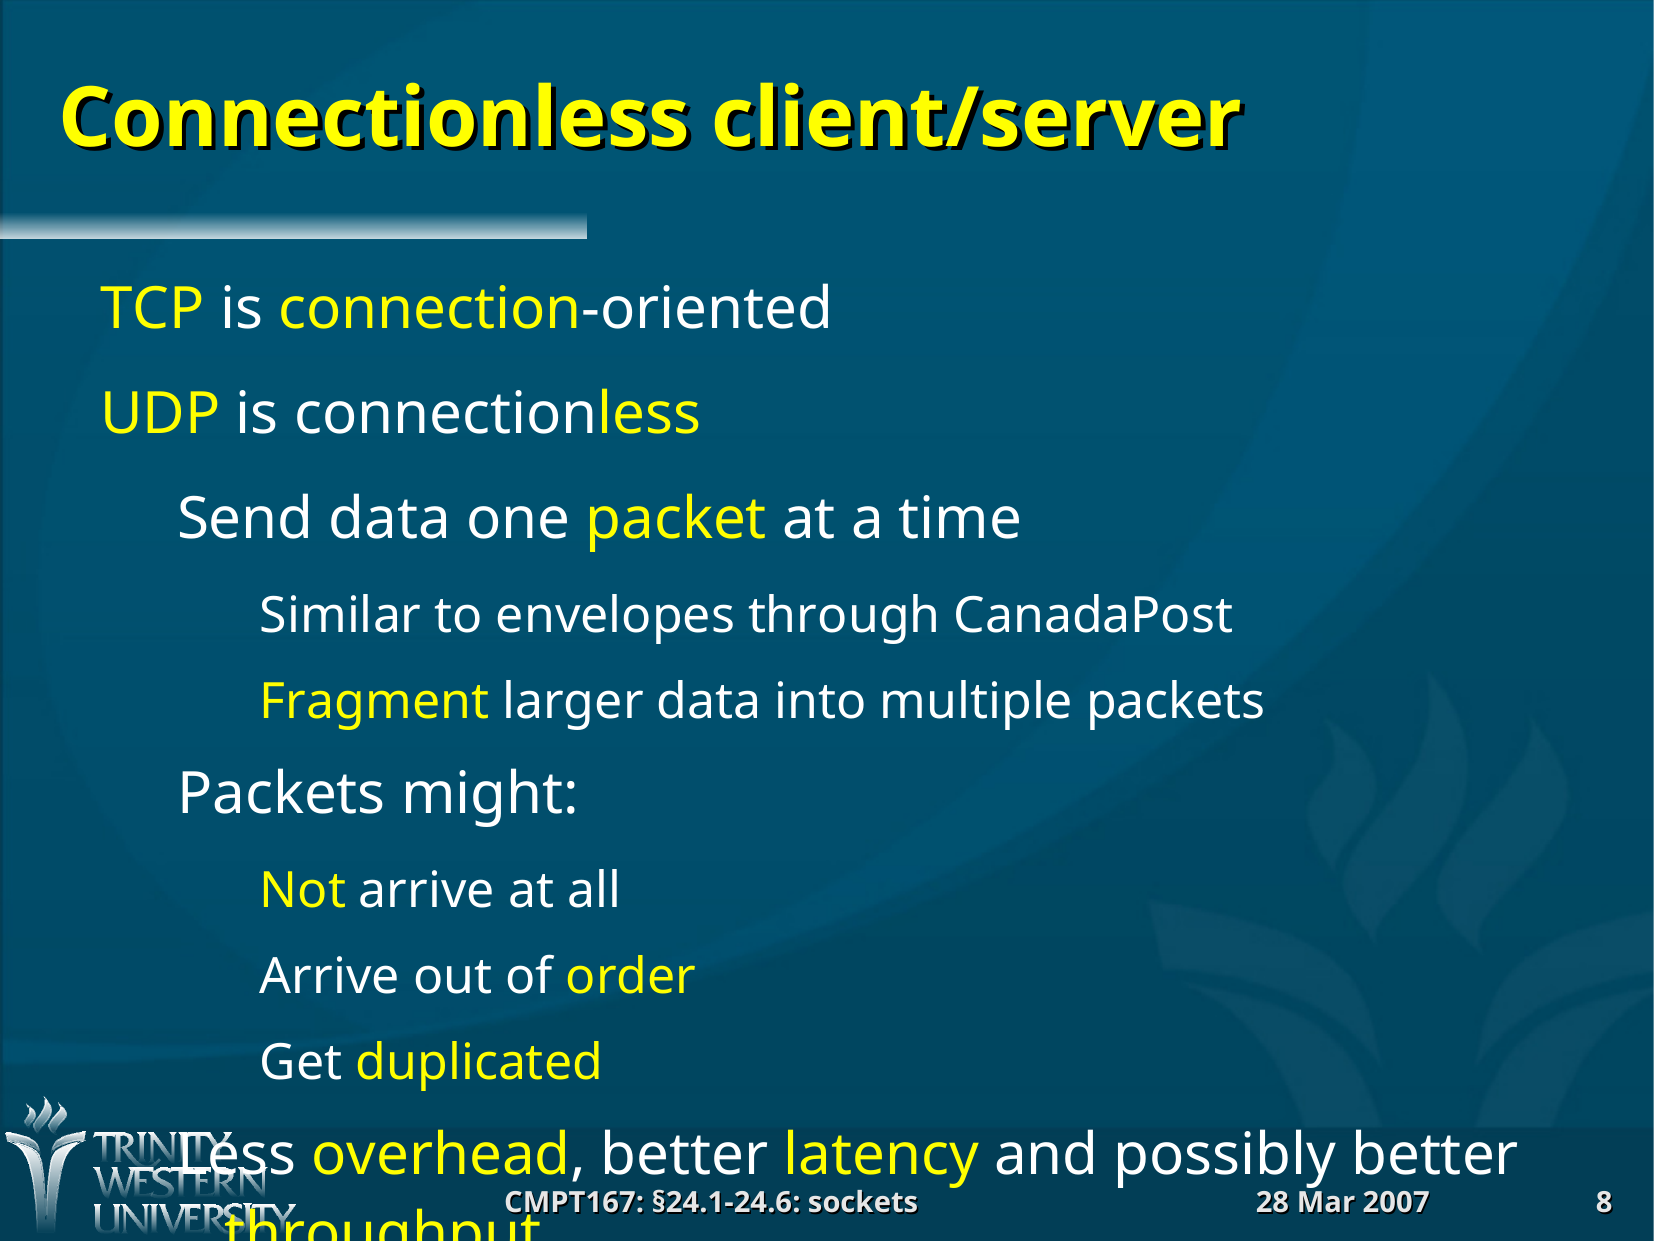

# Connectionless client/server
TCP is connection-oriented
UDP is connectionless
Send data one packet at a time
Similar to envelopes through CanadaPost
Fragment larger data into multiple packets
Packets might:
Not arrive at all
Arrive out of order
Get duplicated
Less overhead, better latency and possibly better throughput
CMPT167: §24.1-24.6: sockets
28 Mar 2007
8